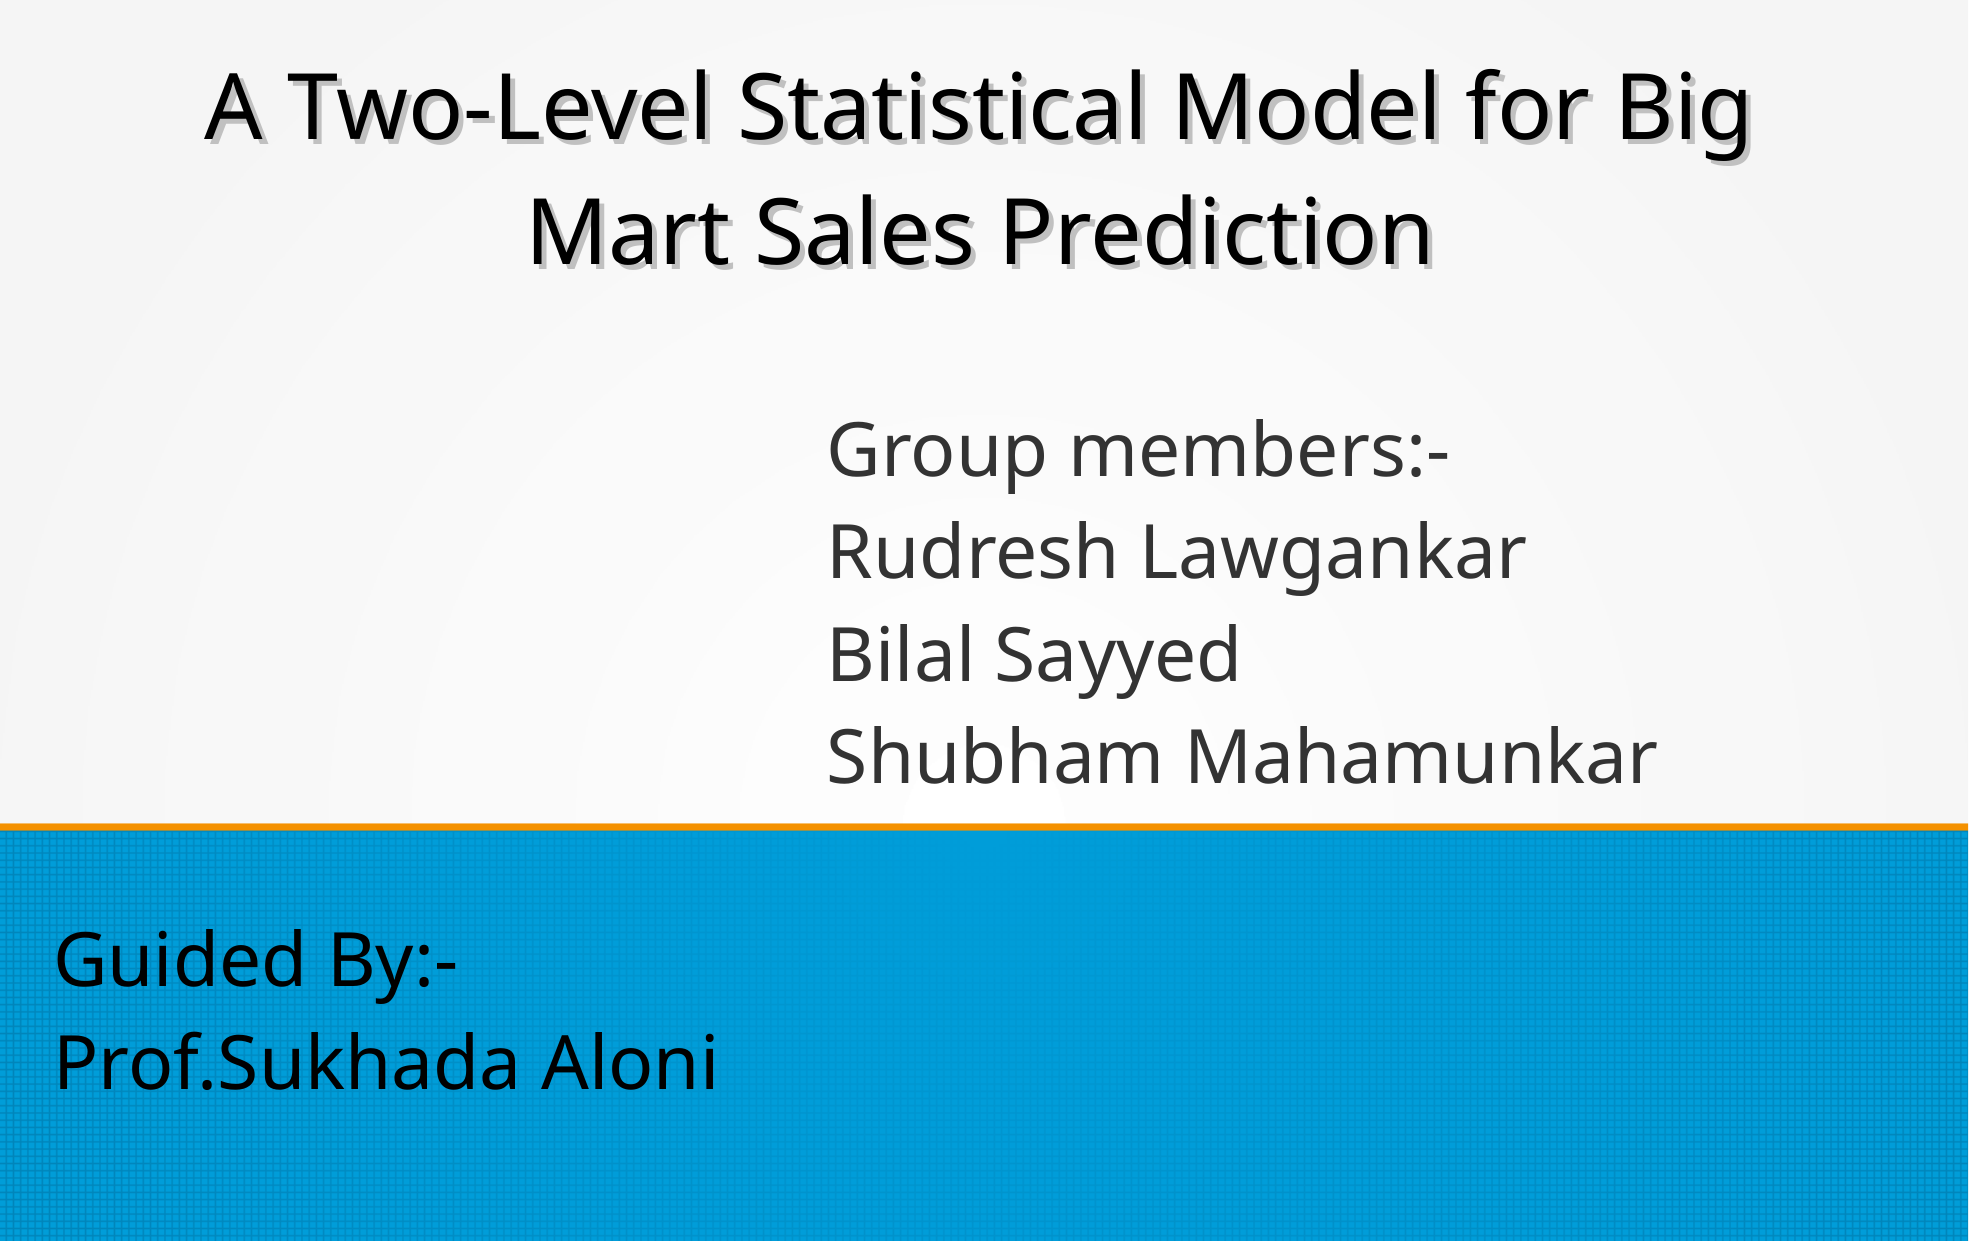

A Two-Level Statistical Model for Big Mart Sales Prediction
# Group members:-
Rudresh Lawgankar
Bilal Sayyed
Shubham Mahamunkar
Guided By:-
Prof.Sukhada Aloni